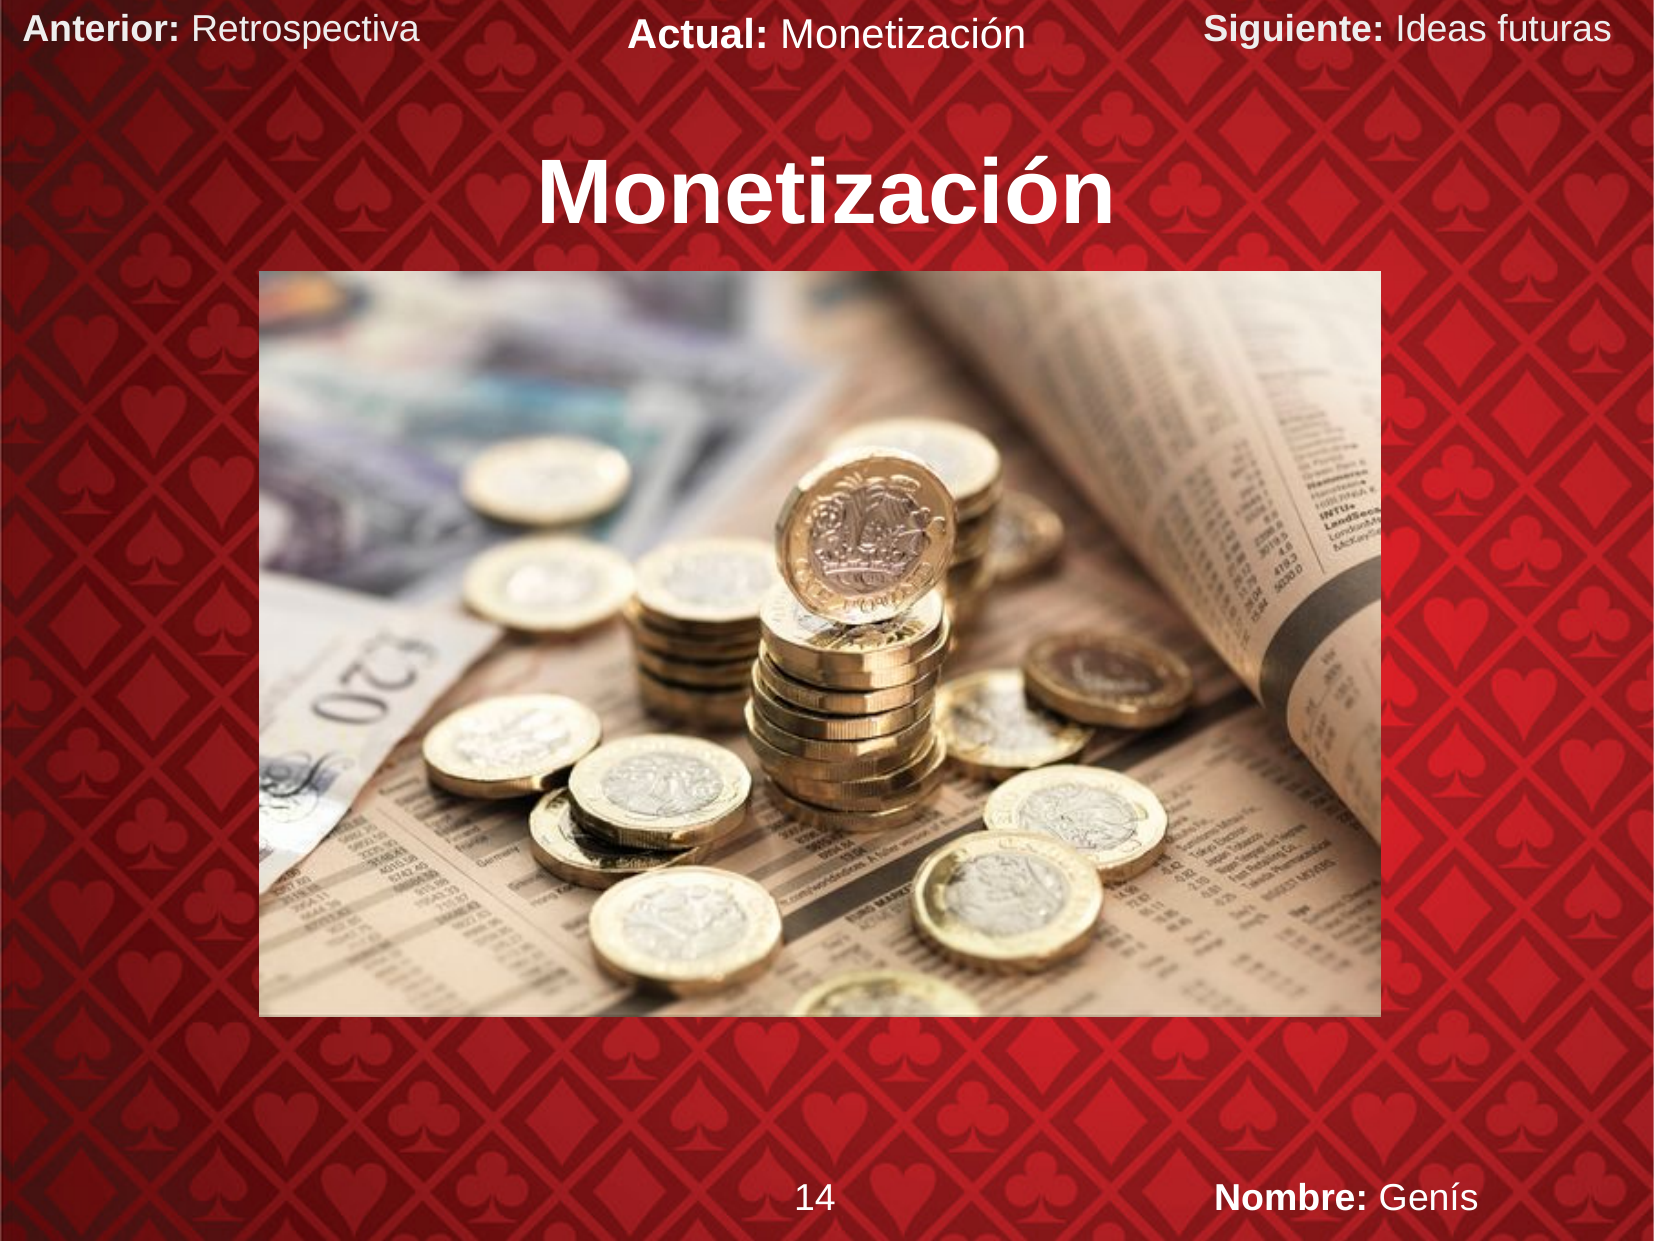

Actual: Monetización
 Anterior: Retrospectiva
 Siguiente: Ideas futuras
# Monetización
14
Nombre: Genís